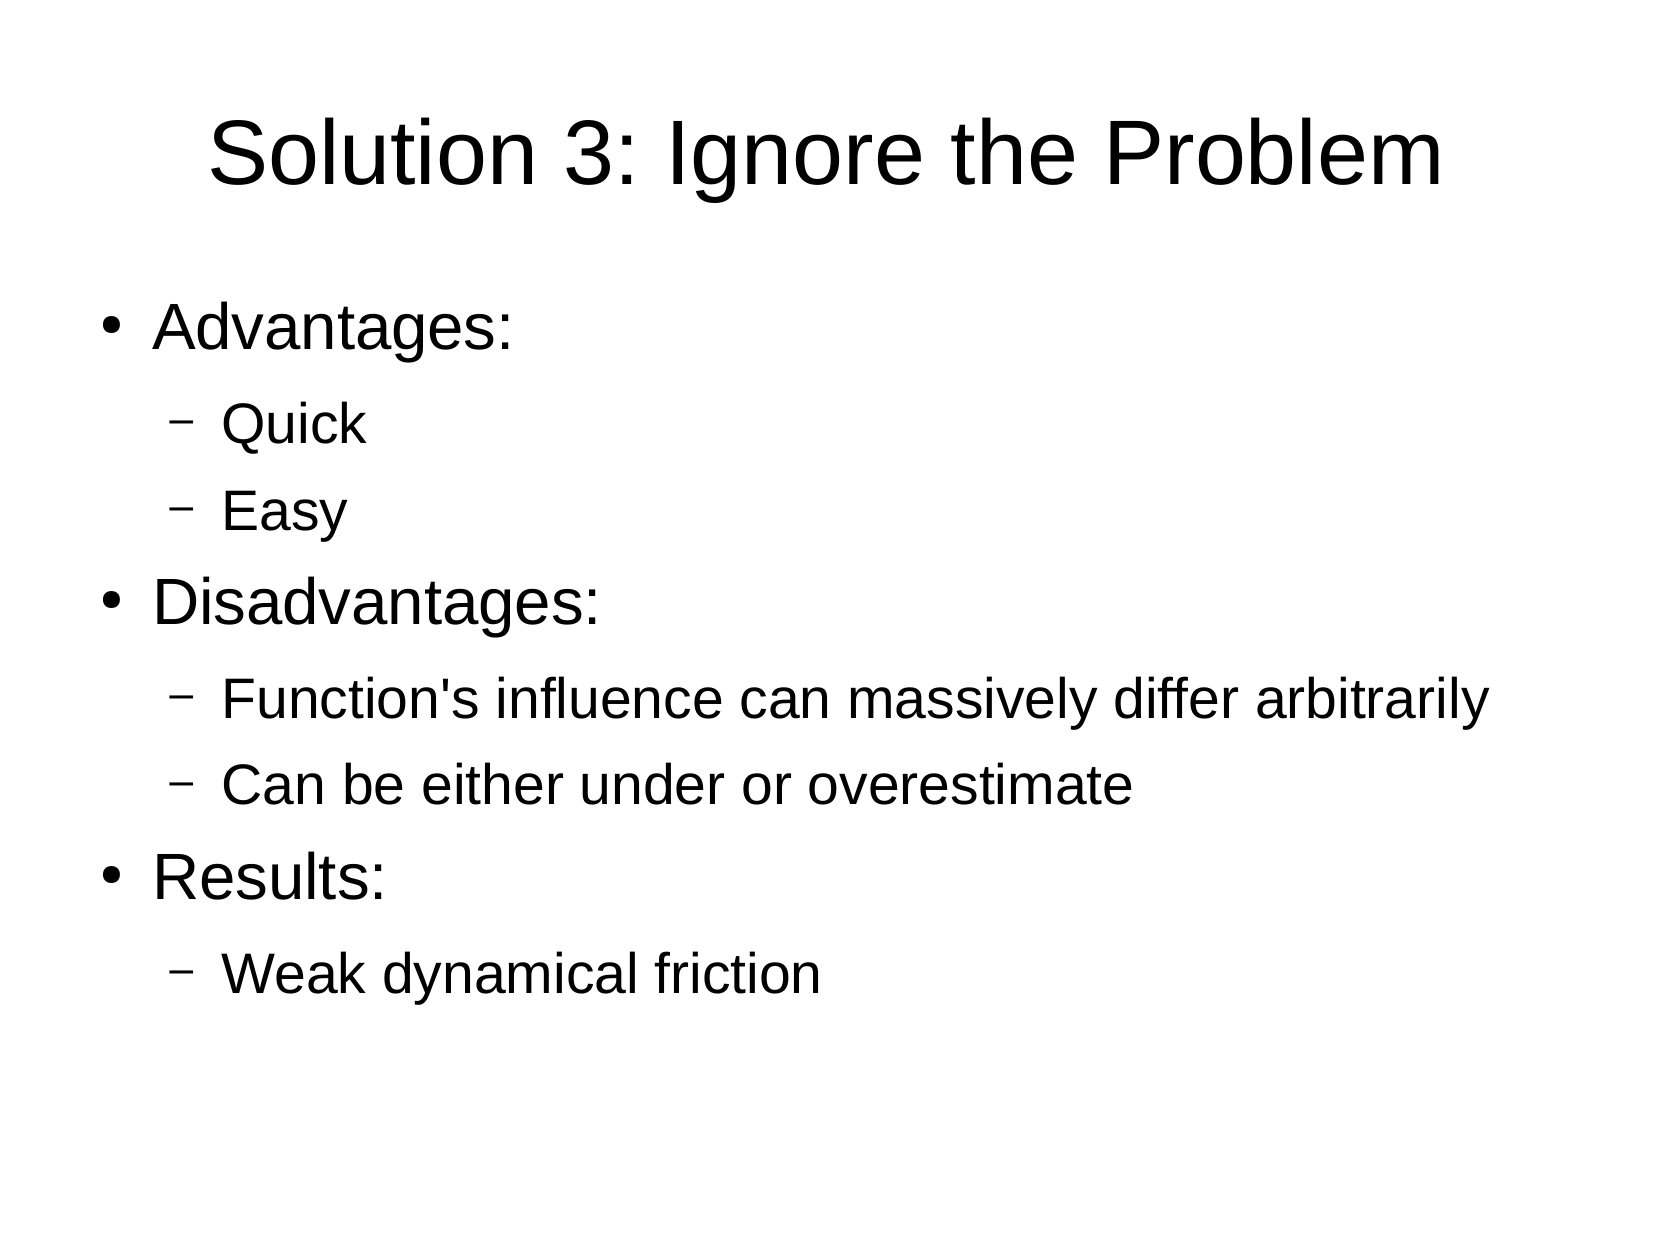

# Solution 3: Ignore the Problem
Advantages:
Quick
Easy
Disadvantages:
Function's influence can massively differ arbitrarily
Can be either under or overestimate
Results:
Weak dynamical friction